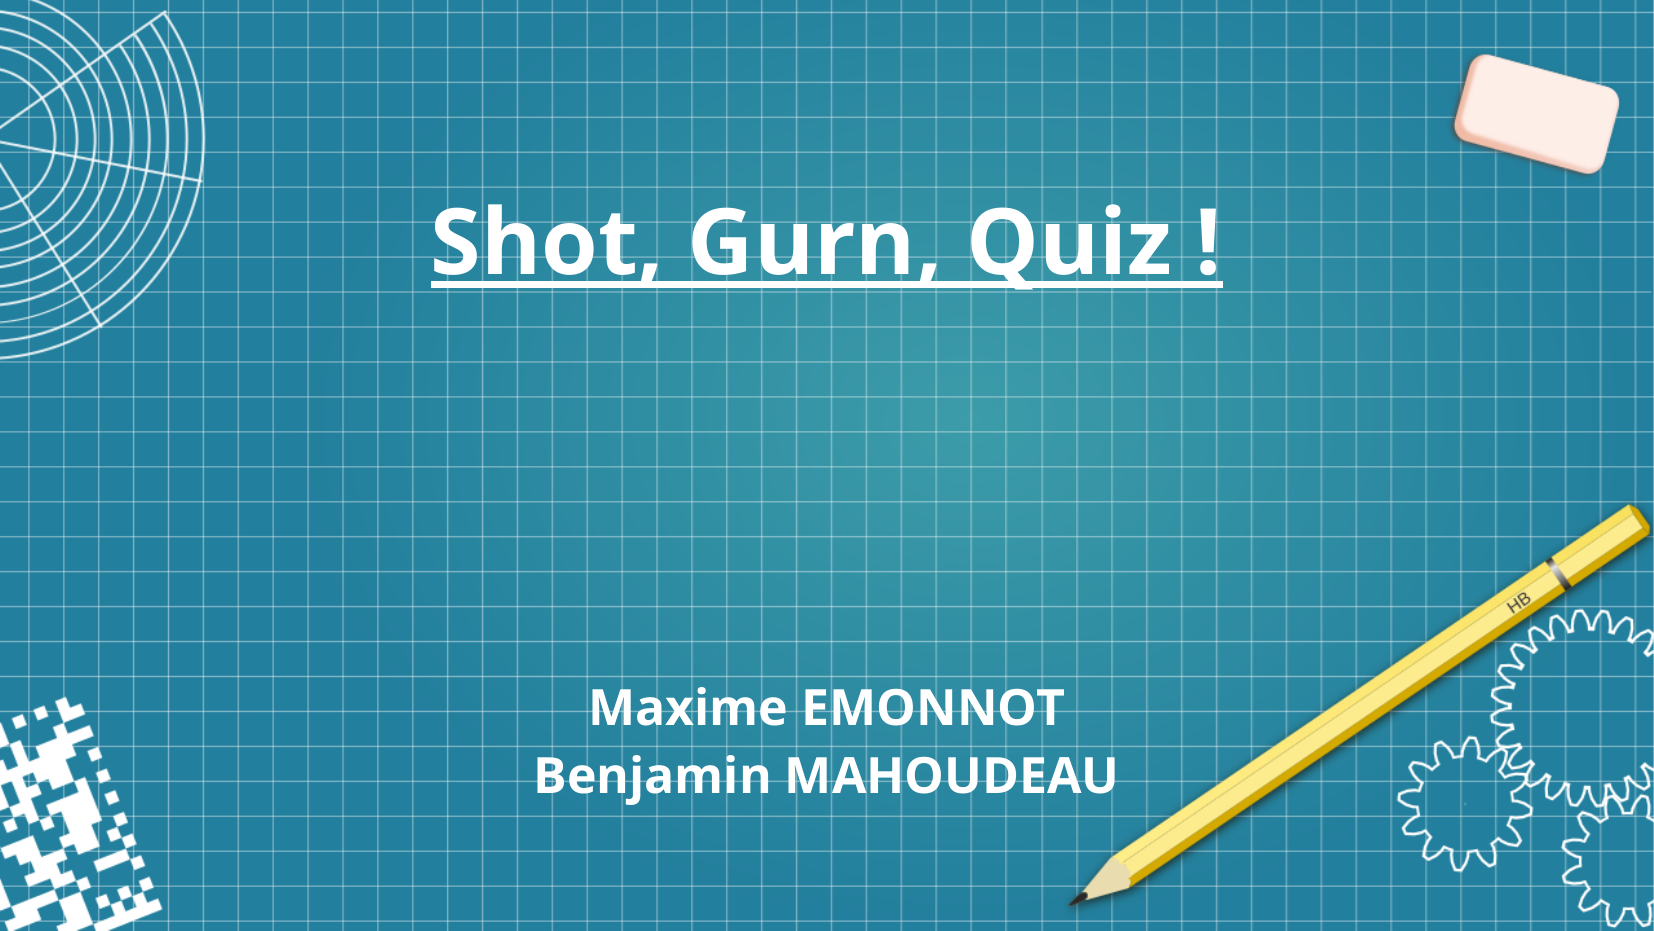

# Shot, Gurn, Quiz !
Maxime EMONNOT
Benjamin MAHOUDEAU